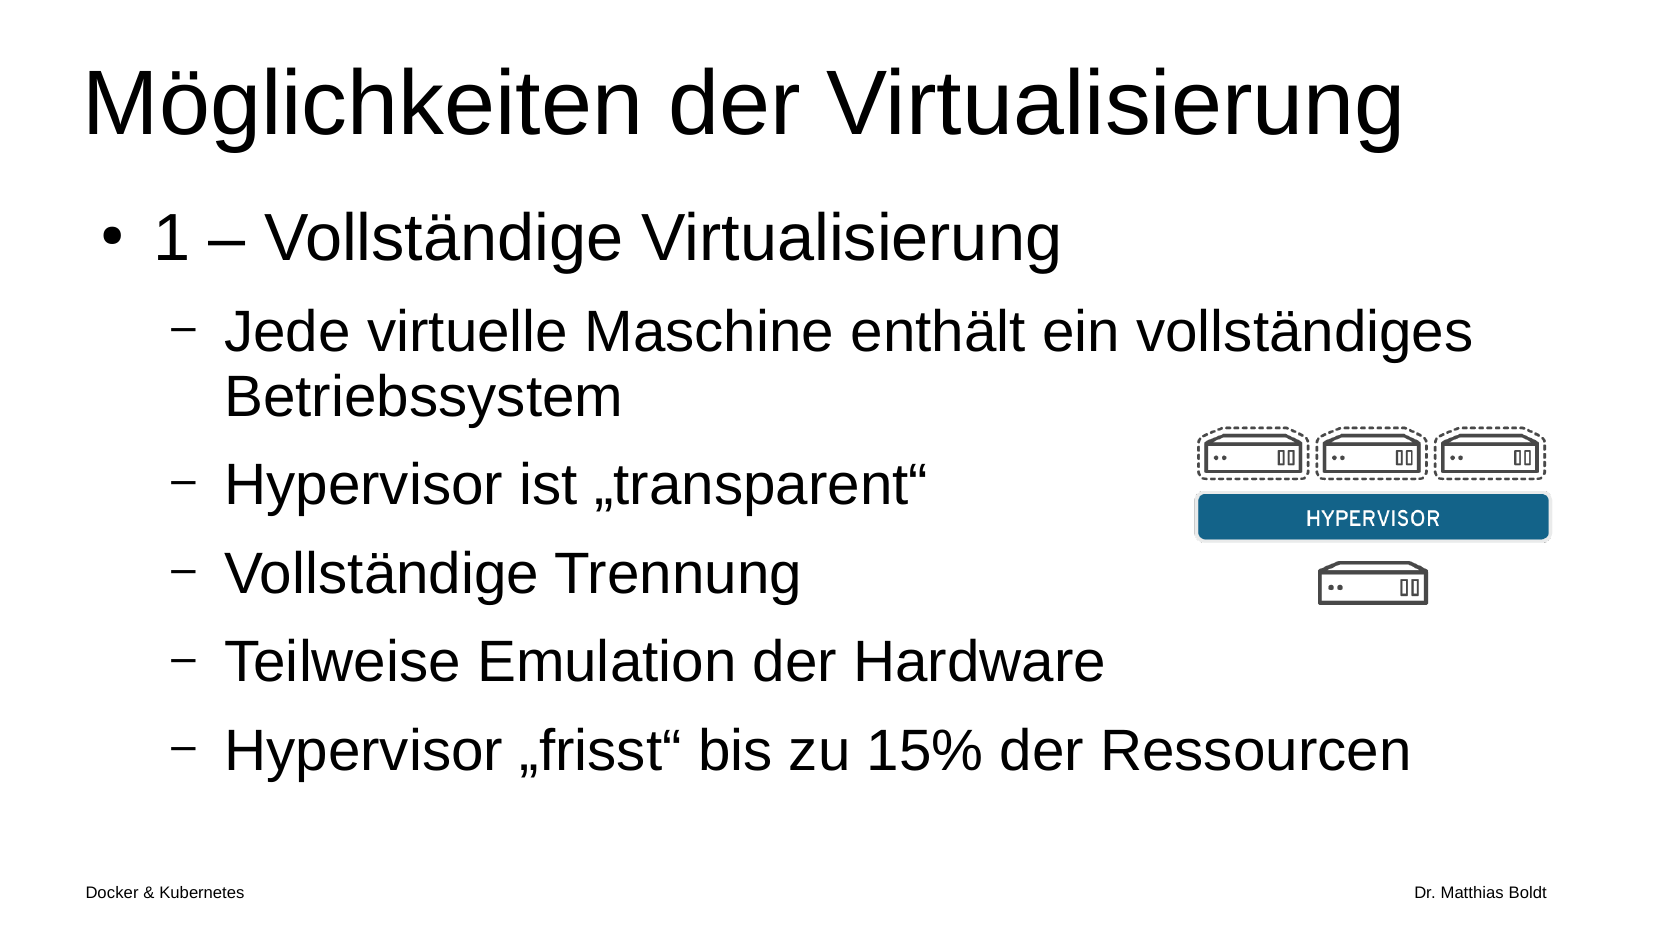

# Möglichkeiten der Virtualisierung
1 – Vollständige Virtualisierung
Jede virtuelle Maschine enthält ein vollständiges Betriebssystem
Hypervisor ist „transparent“
Vollständige Trennung
Teilweise Emulation der Hardware
Hypervisor „frisst“ bis zu 15% der Ressourcen
Docker & Kubernetes																Dr. Matthias Boldt